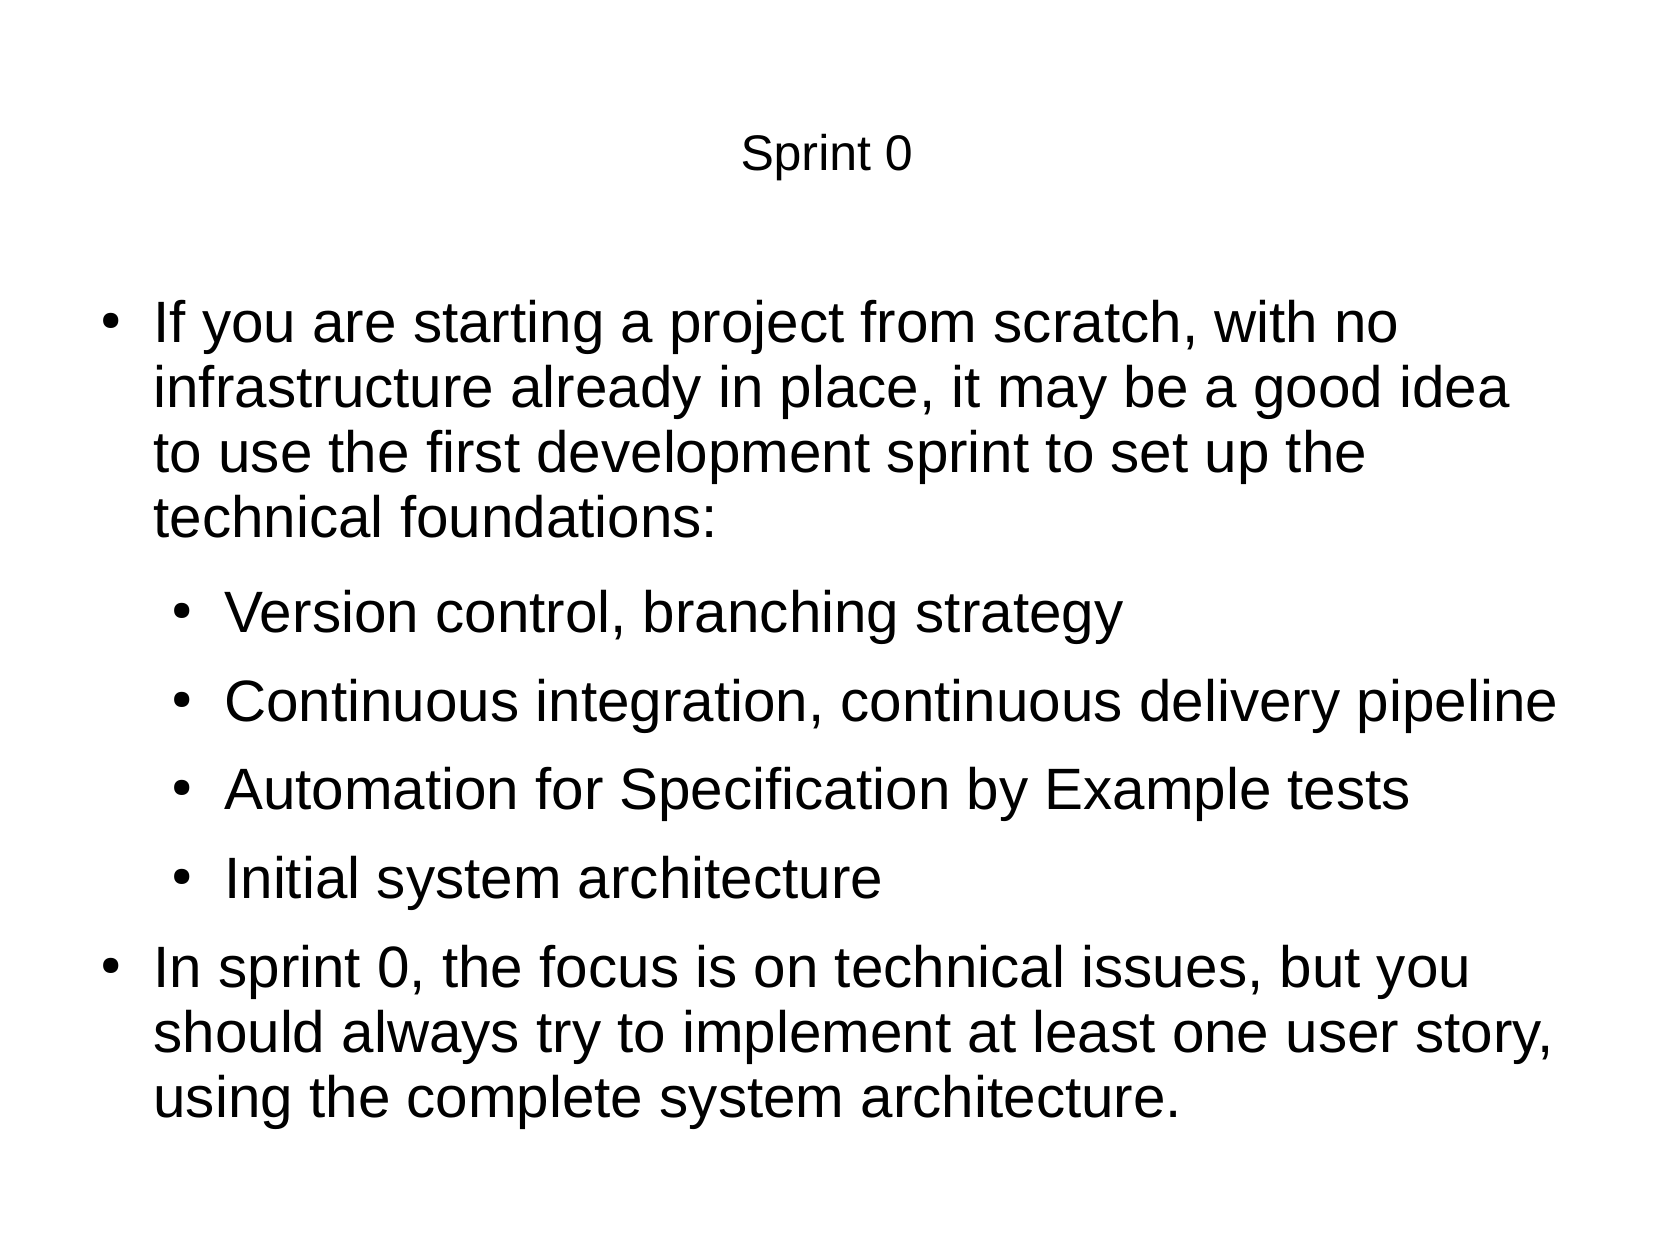

# Sprint 0
If you are starting a project from scratch, with no infrastructure already in place, it may be a good idea to use the first development sprint to set up the technical foundations:
Version control, branching strategy
Continuous integration, continuous delivery pipeline
Automation for Specification by Example tests
Initial system architecture
In sprint 0, the focus is on technical issues, but you should always try to implement at least one user story, using the complete system architecture.